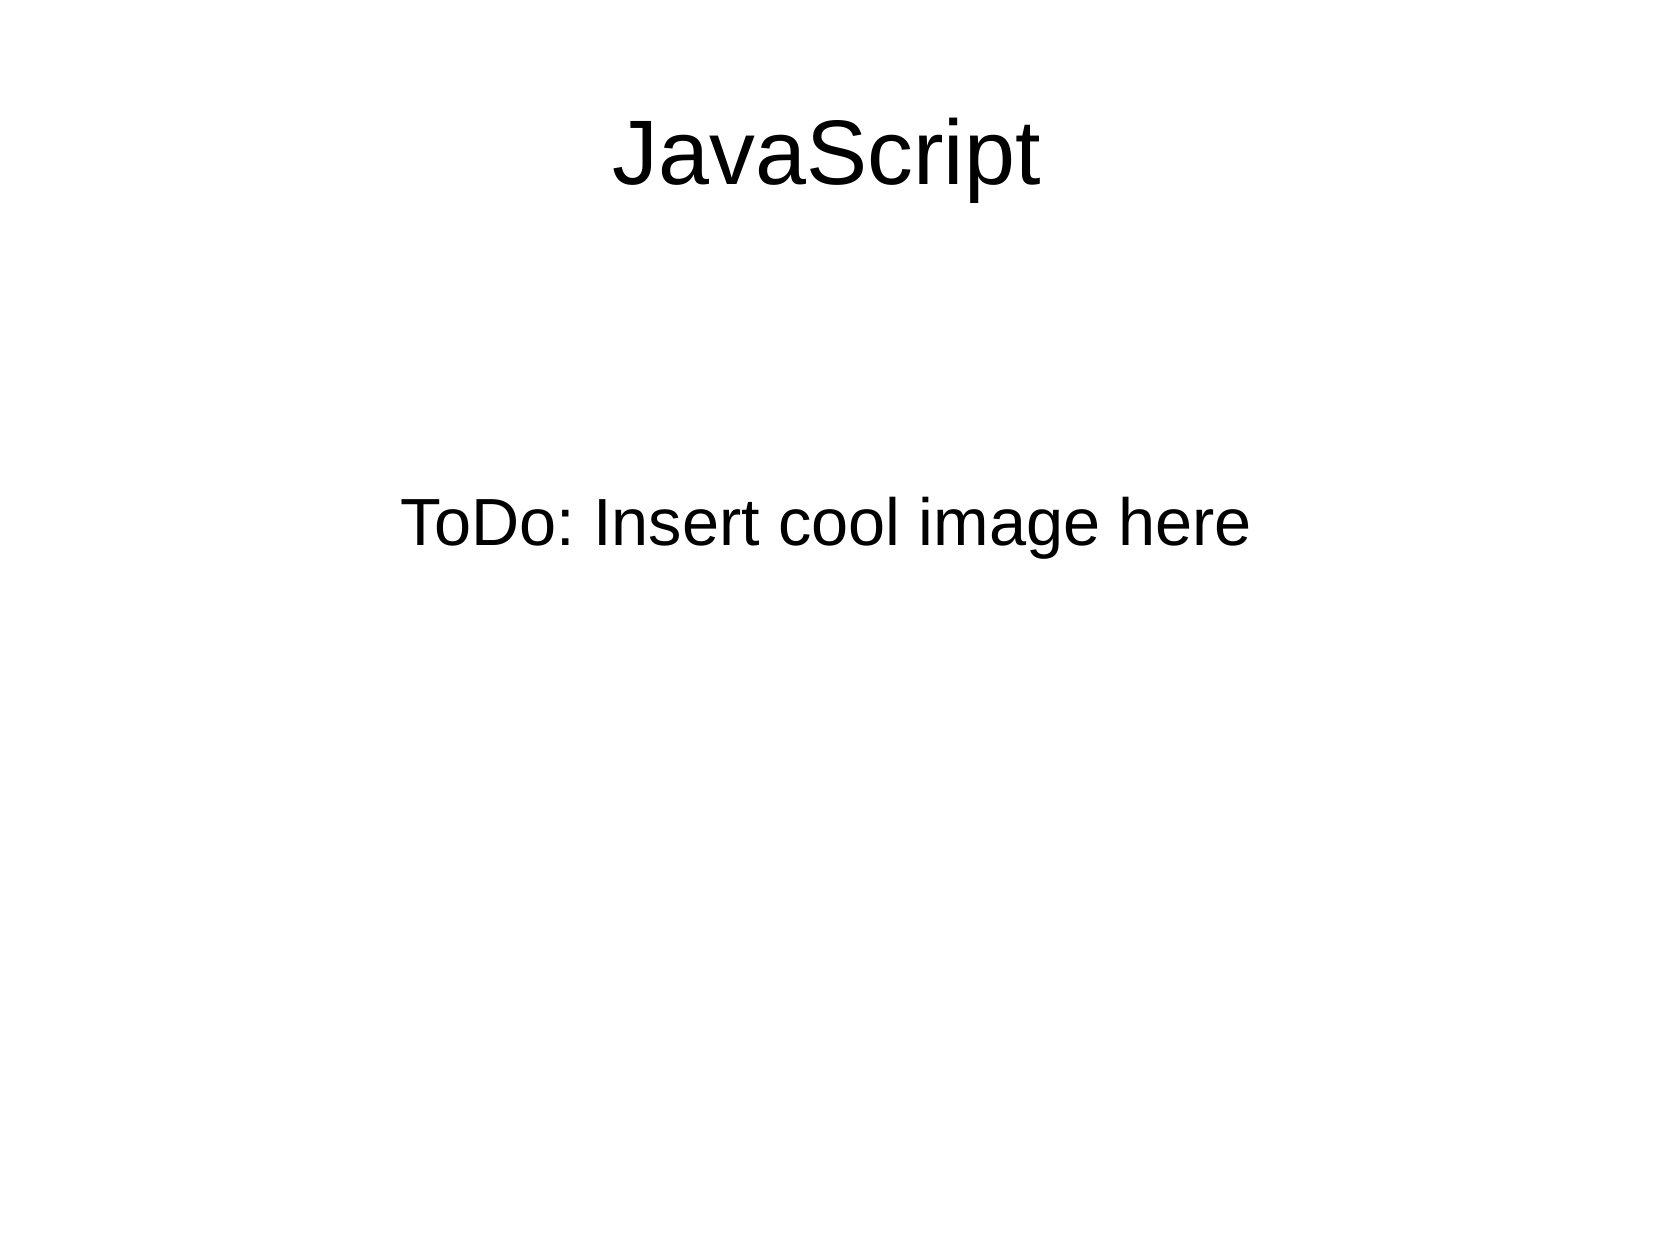

# JavaScript
ToDo: Insert cool image here